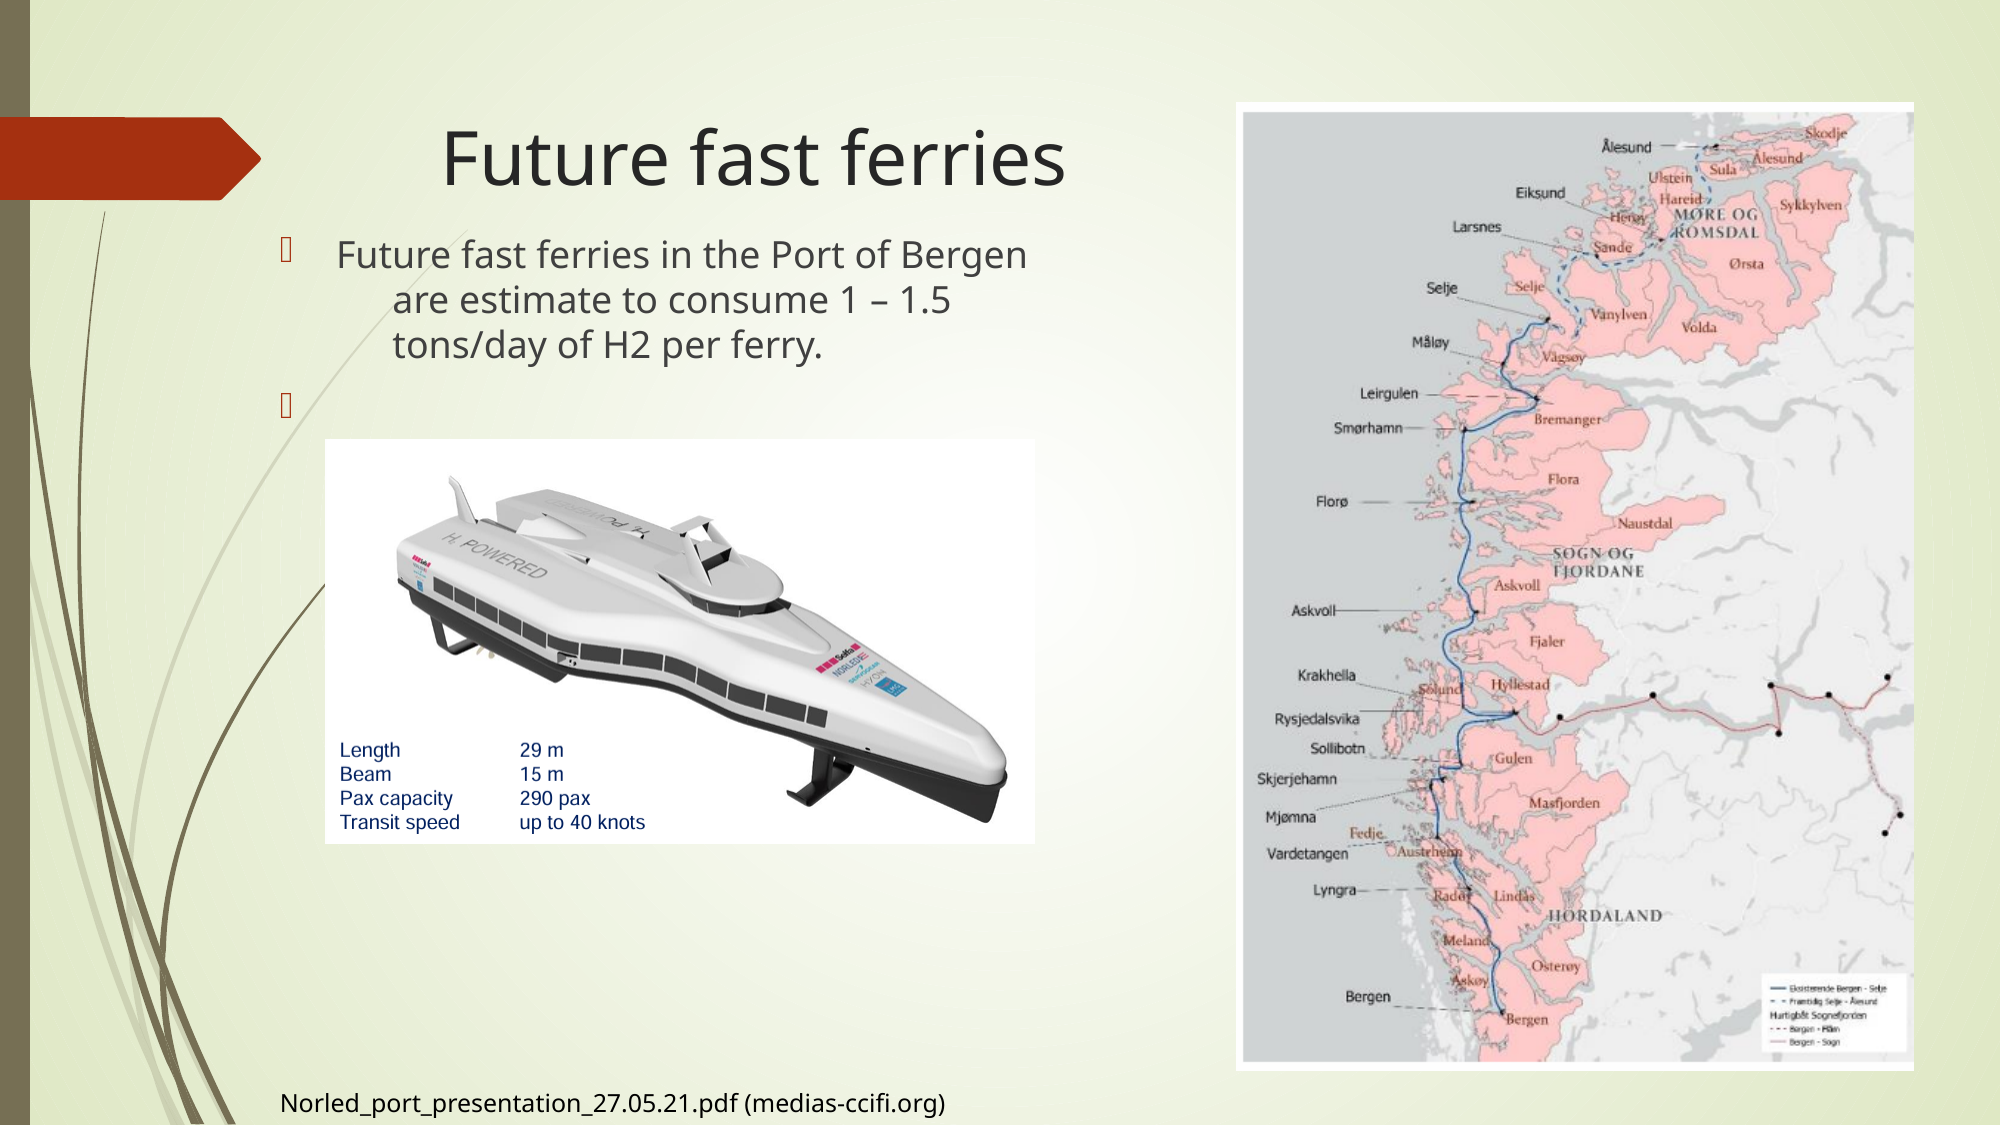

# Future fast ferries
Future fast ferries in the Port of Bergen are estimate to consume 1 – 1.5 tons/day of H2 per ferry.
Norled_port_presentation_27.05.21.pdf (medias-ccifi.org)